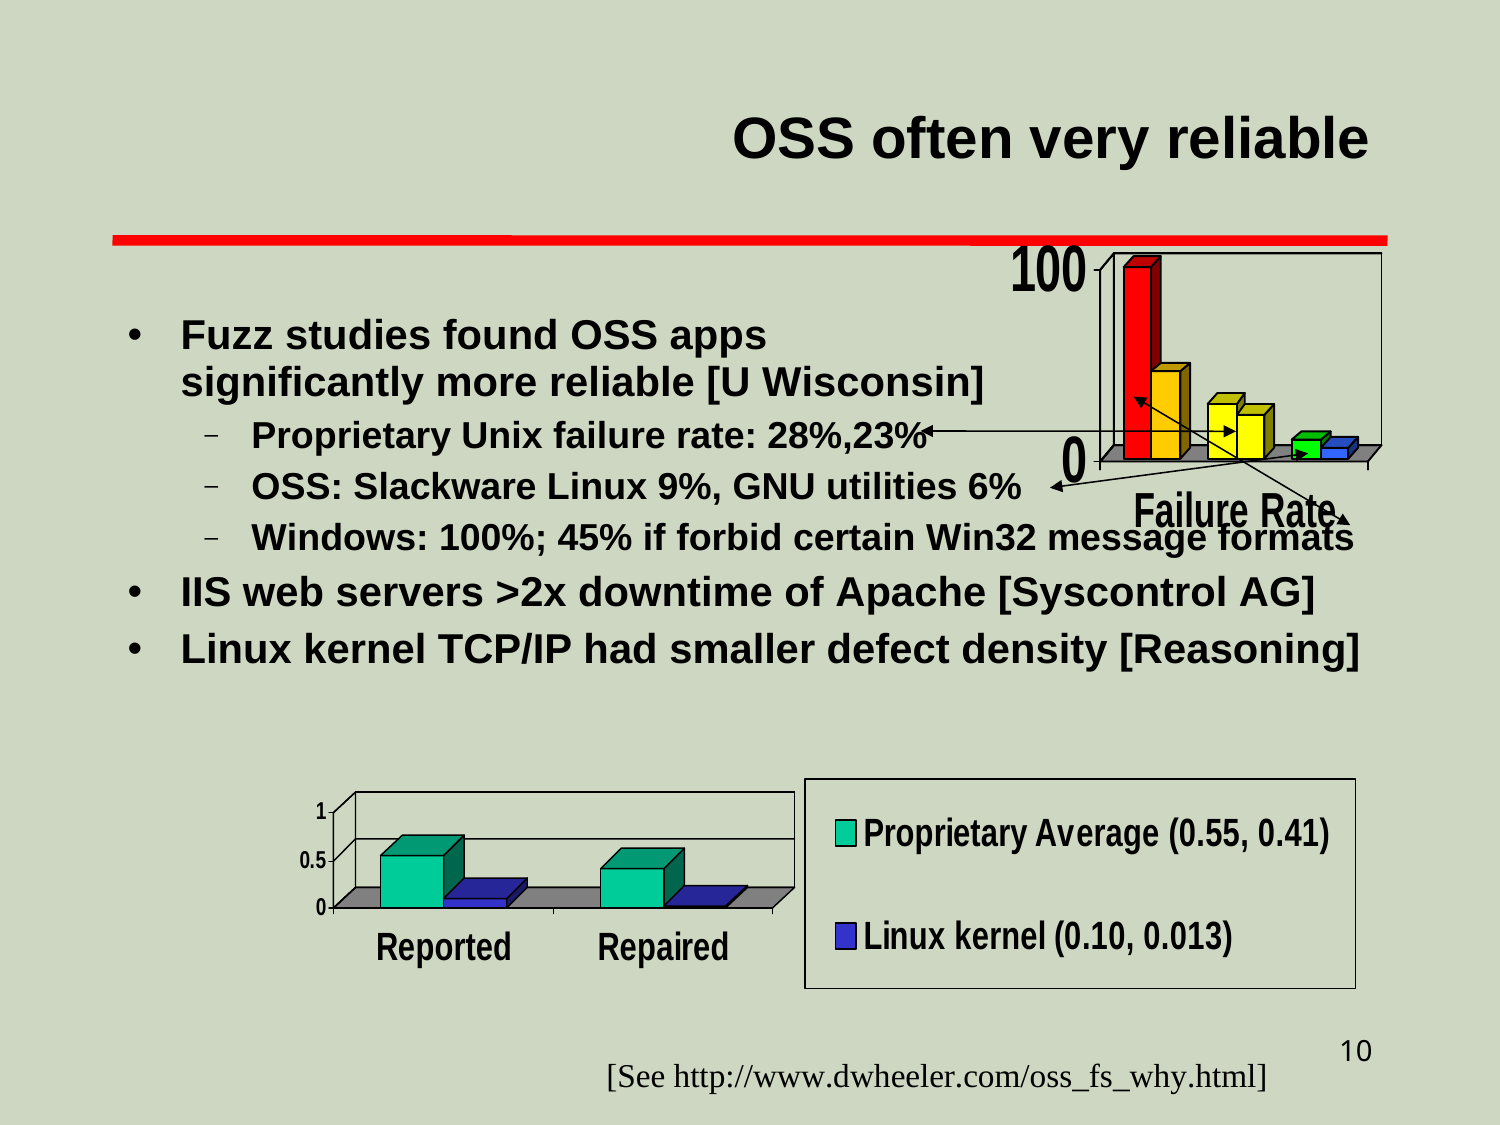

# OSS often very reliable
Fuzz studies found OSS apps
significantly more reliable [U Wisconsin]
Proprietary Unix failure rate: 28%,23%
OSS: Slackware Linux 9%, GNU utilities 6%
Windows: 100%; 45% if forbid certain Win32 message formats
IIS web servers >2x downtime of Apache [Syscontrol AG]
Linux kernel TCP/IP had smaller defect density [Reasoning]
[See http://www.dwheeler.com/oss_fs_why.html]